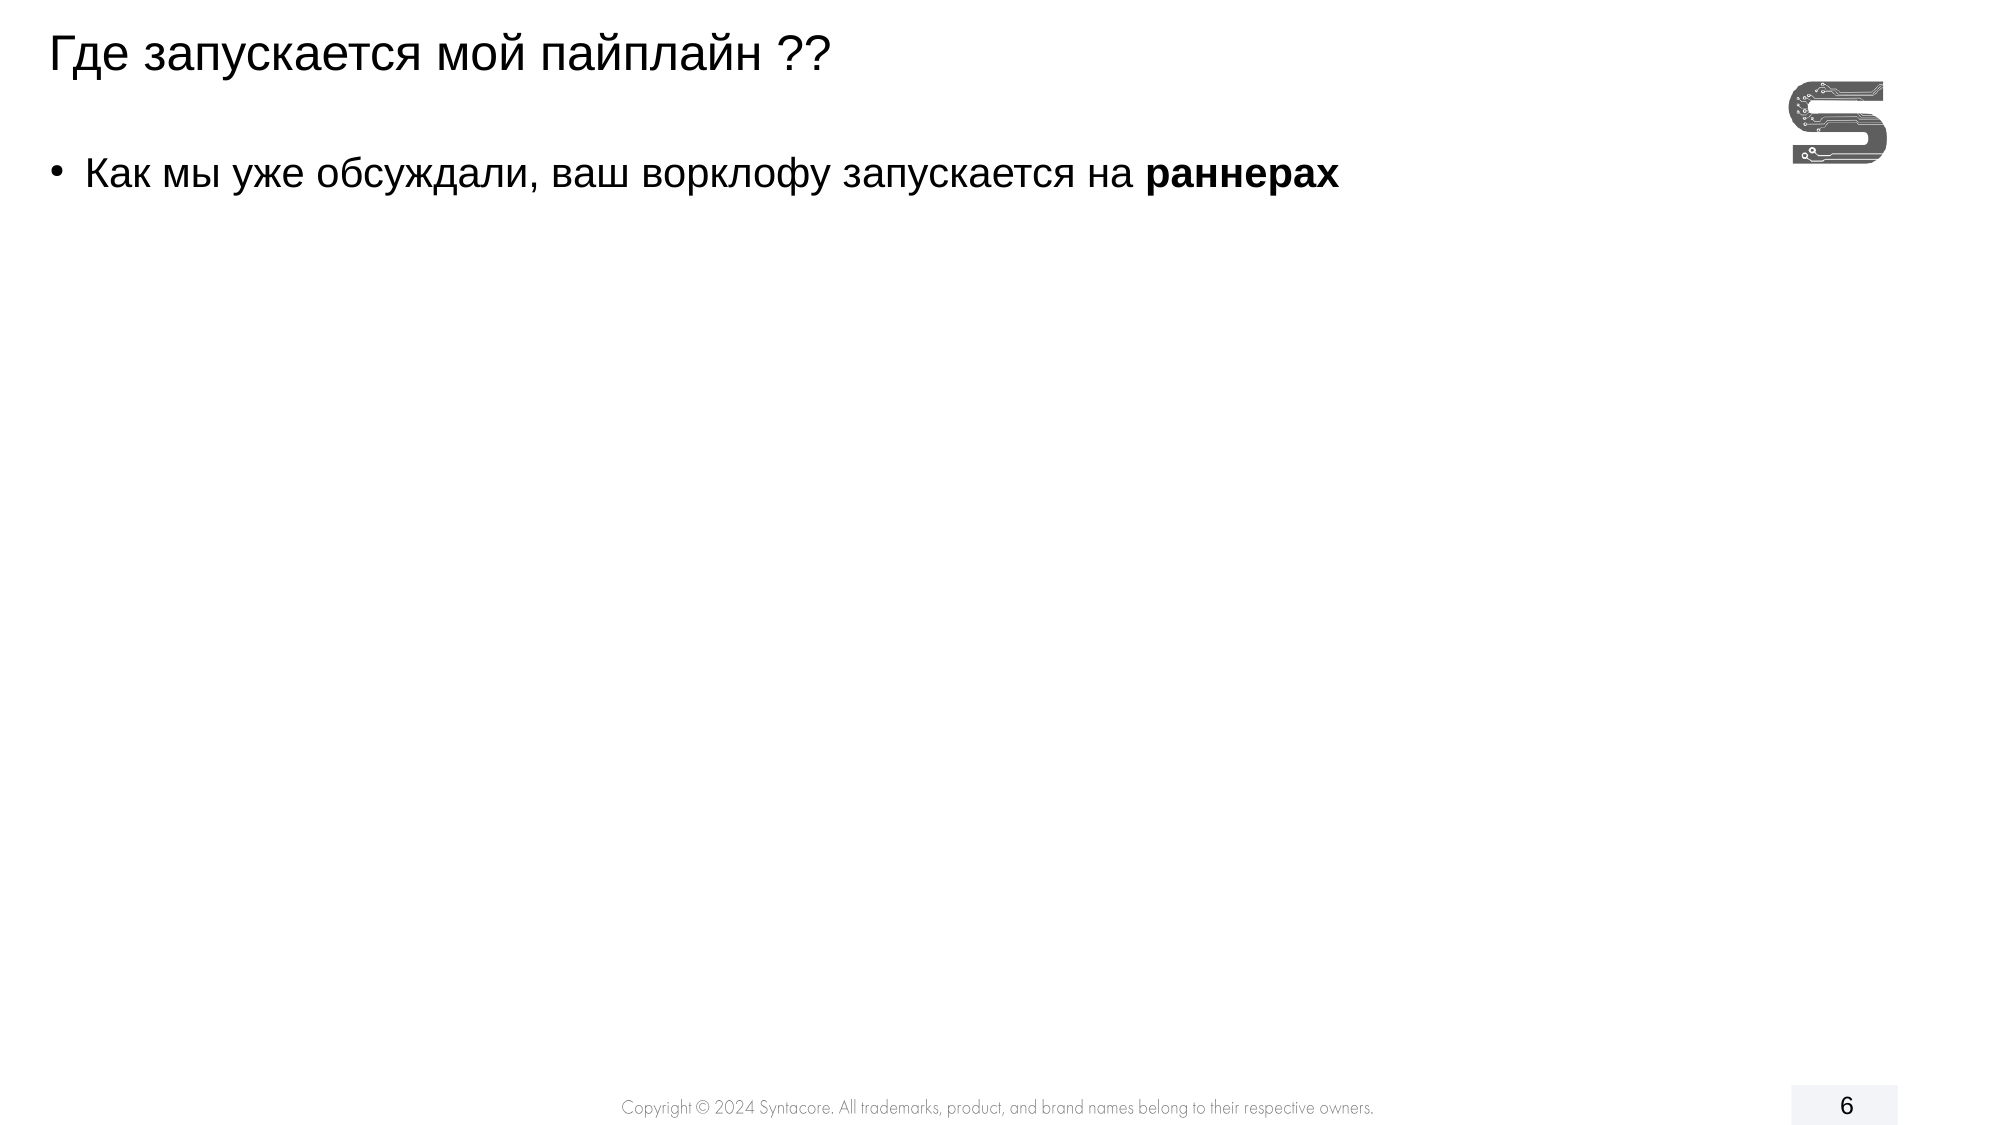

Где запускается мой пайплайн ??
Как мы уже обсуждали, ваш ворклофу запускается на раннерах